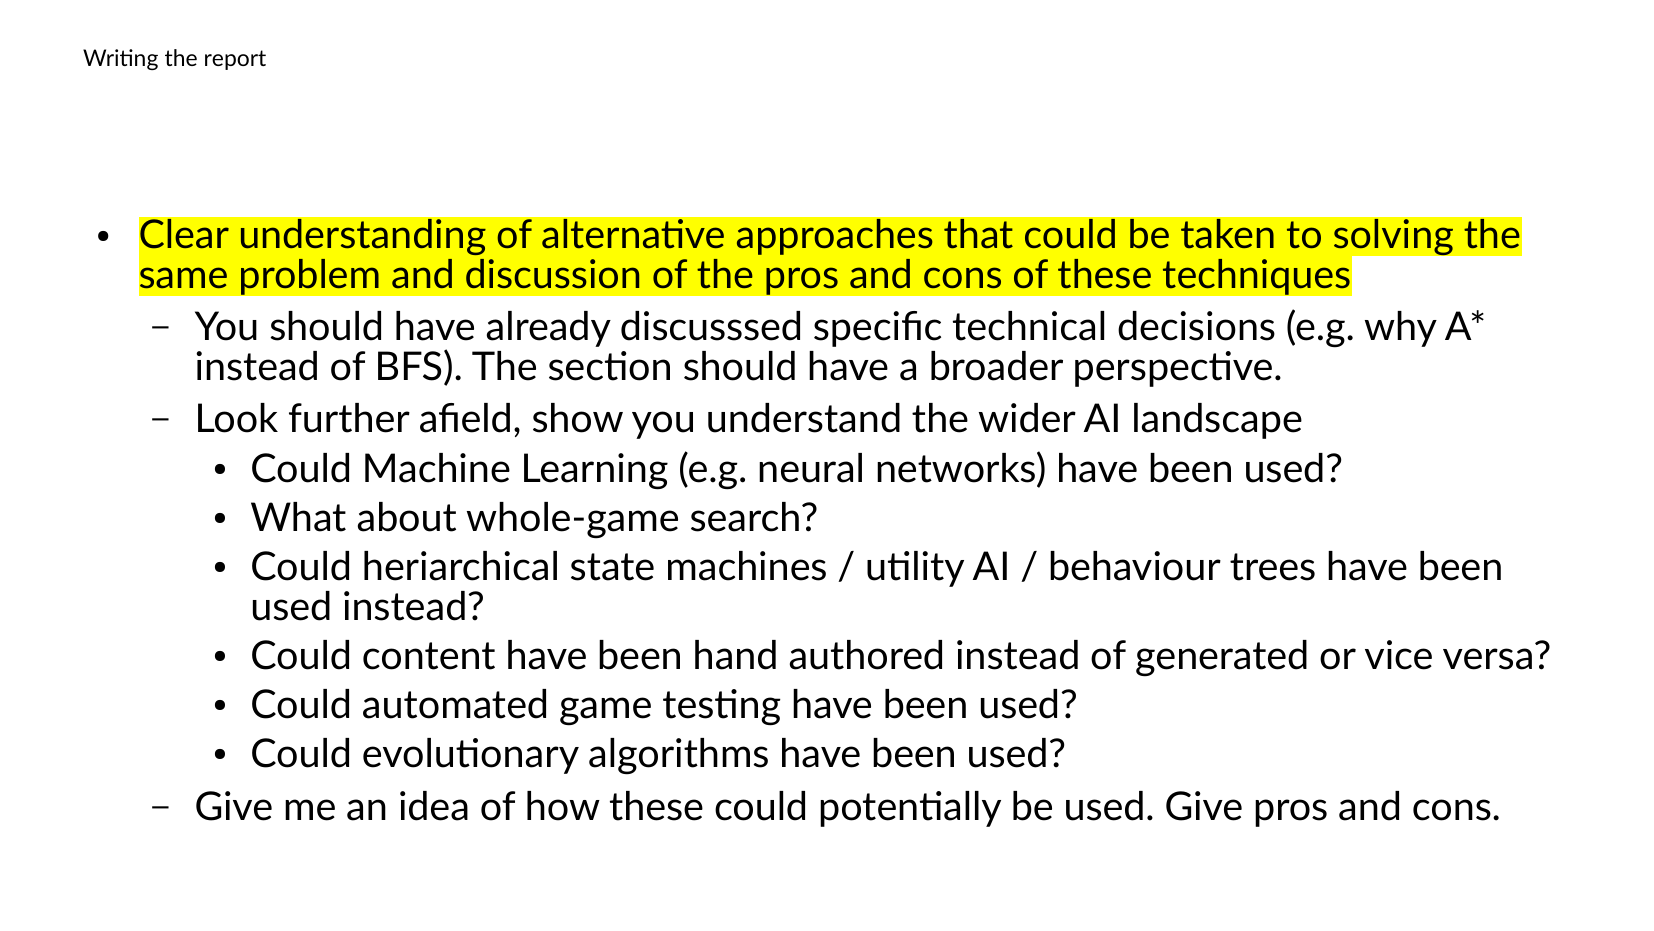

# Writing the report
Clear understanding of alternative approaches that could be taken to solving the same problem and discussion of the pros and cons of these techniques
You should have already discusssed specific technical decisions (e.g. why A* instead of BFS). The section should have a broader perspective.
Look further afield, show you understand the wider AI landscape
Could Machine Learning (e.g. neural networks) have been used?
What about whole-game search?
Could heriarchical state machines / utility AI / behaviour trees have been used instead?
Could content have been hand authored instead of generated or vice versa?
Could automated game testing have been used?
Could evolutionary algorithms have been used?
Give me an idea of how these could potentially be used. Give pros and cons.